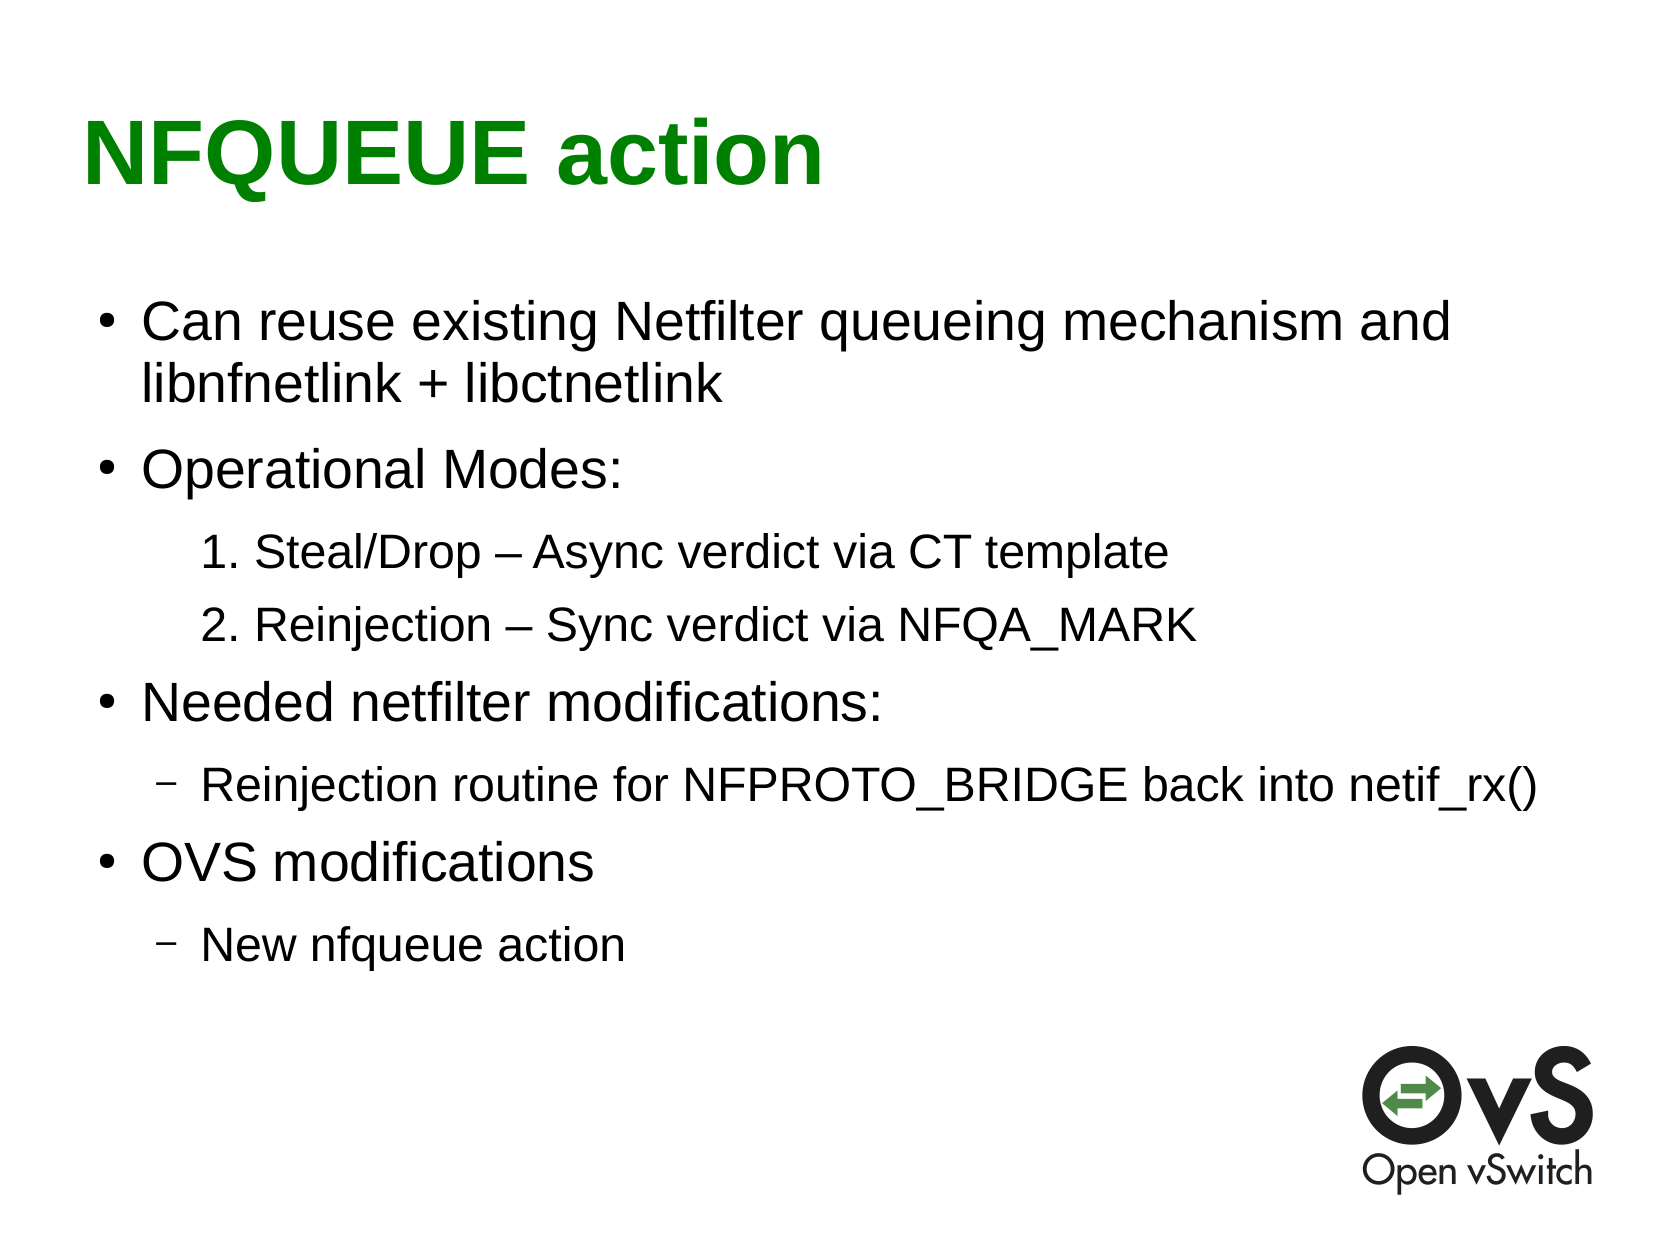

# NFQUEUE action
Can reuse existing Netfilter queueing mechanism and libnfnetlink + libctnetlink
Operational Modes:
1. Steal/Drop – Async verdict via CT template
2. Reinjection – Sync verdict via NFQA_MARK
Needed netfilter modifications:
Reinjection routine for NFPROTO_BRIDGE back into netif_rx()
OVS modifications
New nfqueue action